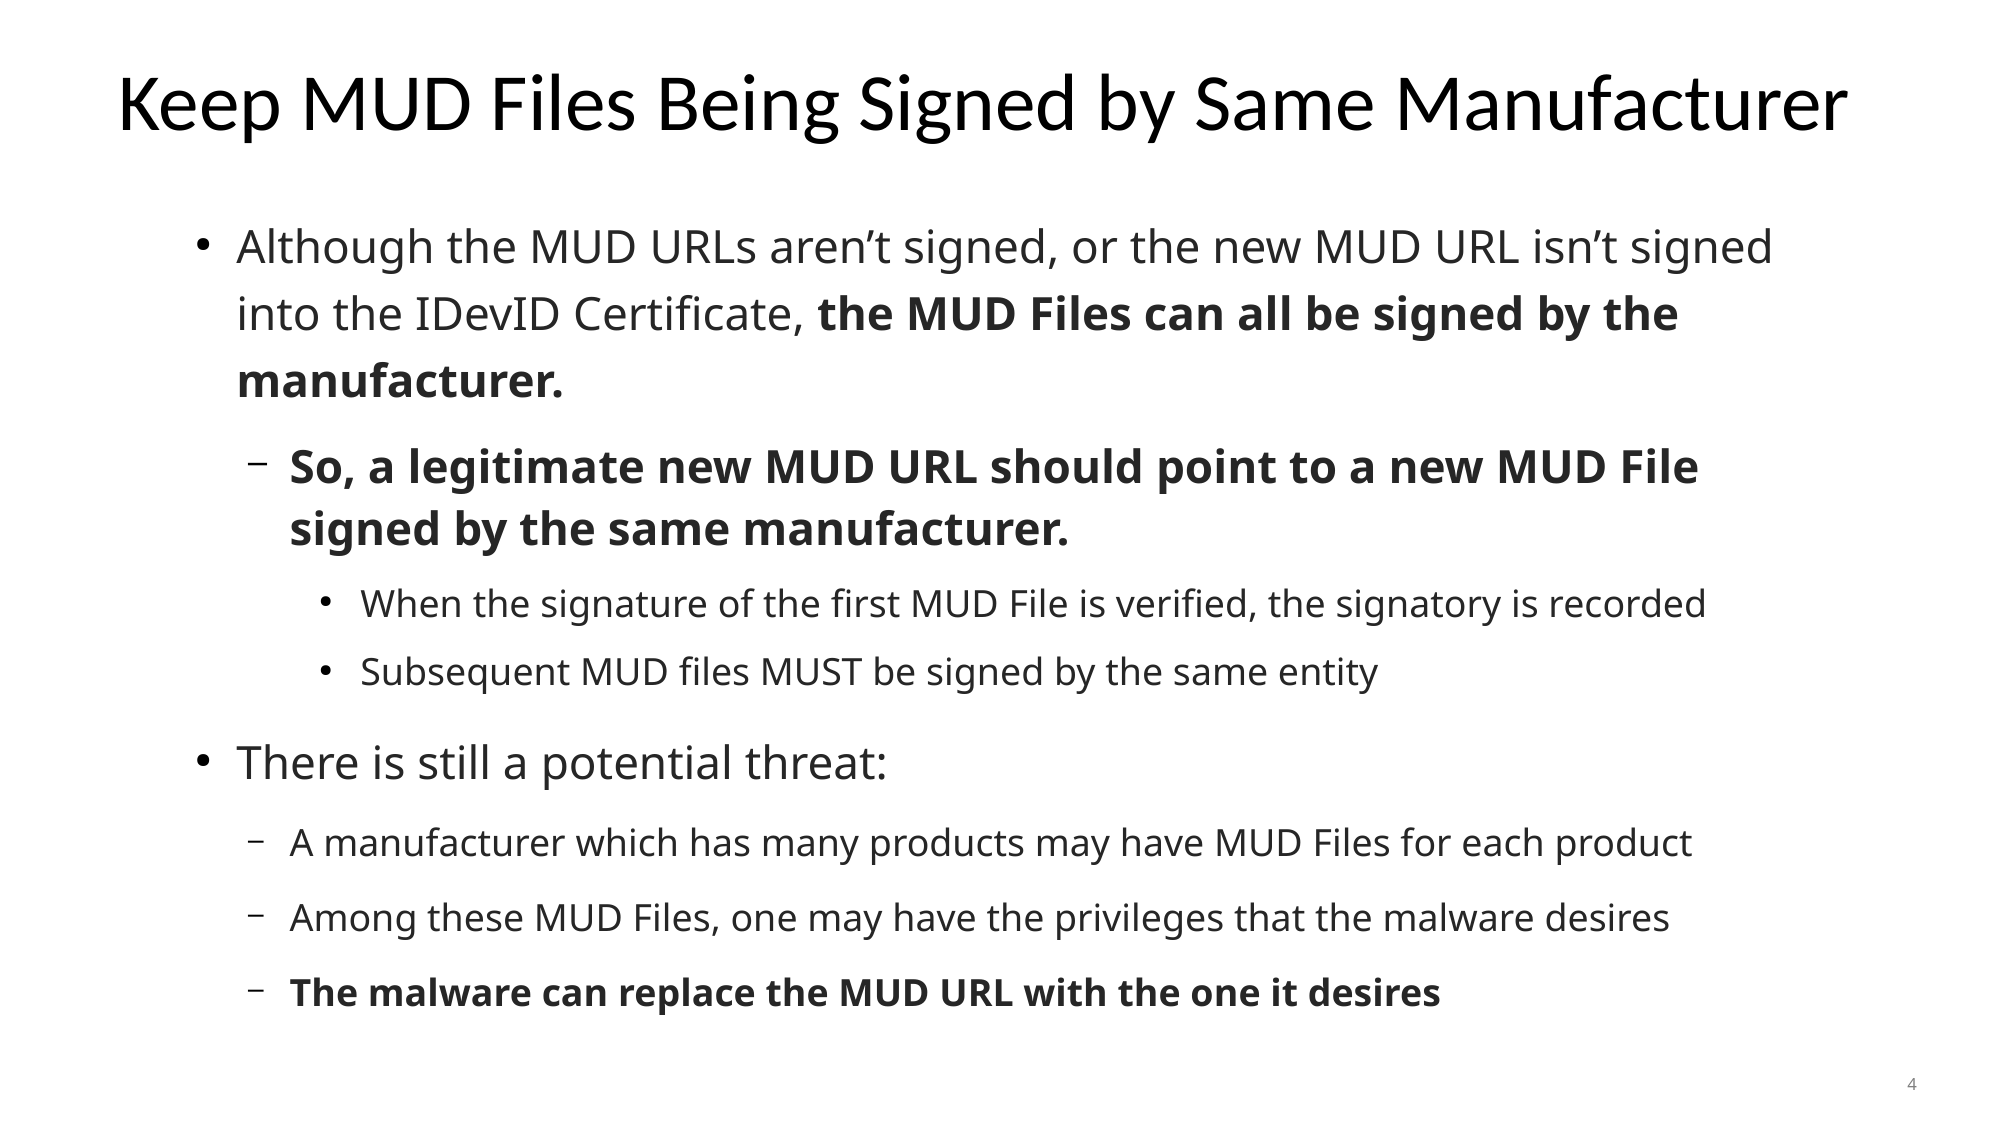

# Keep MUD Files Being Signed by Same Manufacturer
Although the MUD URLs aren’t signed, or the new MUD URL isn’t signed into the IDevID Certificate, the MUD Files can all be signed by the manufacturer.
So, a legitimate new MUD URL should point to a new MUD File signed by the same manufacturer.
When the signature of the first MUD File is verified, the signatory is recorded
Subsequent MUD files MUST be signed by the same entity
There is still a potential threat:
A manufacturer which has many products may have MUD Files for each product
Among these MUD Files, one may have the privileges that the malware desires
The malware can replace the MUD URL with the one it desires